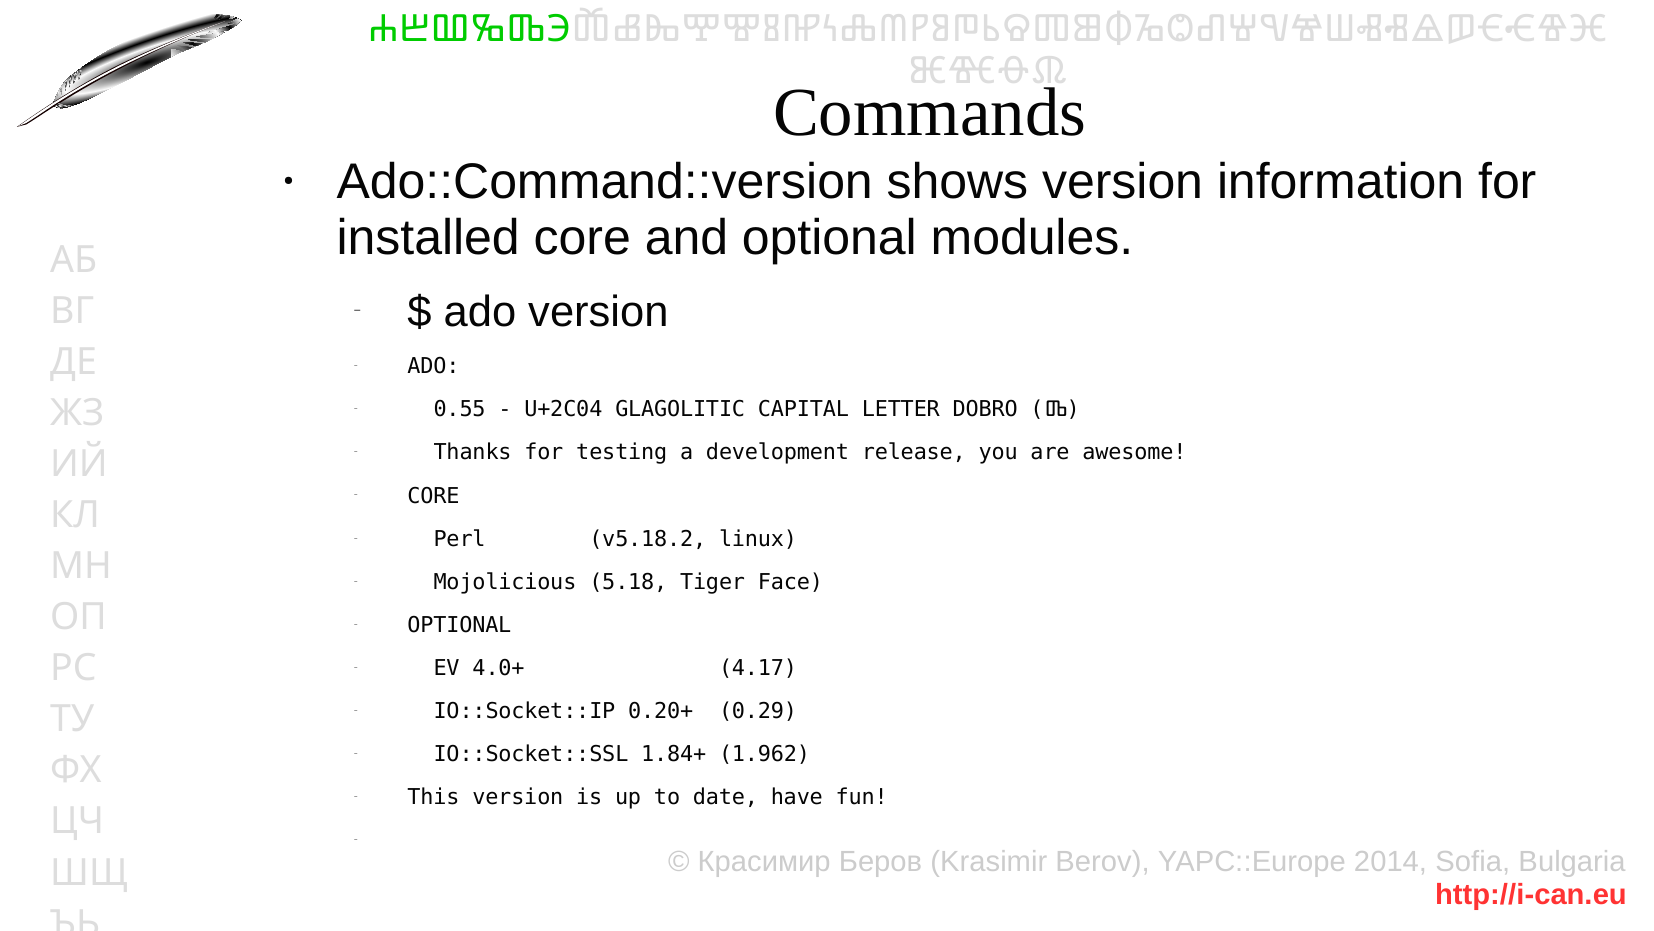

# Commands
Ado::Command::version shows version information for installed core and optional modules.
$ ado version
ADO:
 0.55 - U+2C04 GLAGOLITIC CAPITAL LETTER DOBRO (Ⰴ)
 Thanks for testing a development release, you are awesome!
CORE
 Perl (v5.18.2, linux)
 Mojolicious (5.18, Tiger Face)
OPTIONAL
 EV 4.0+ (4.17)
 IO::Socket::IP 0.20+ (0.29)
 IO::Socket::SSL 1.84+ (1.962)
This version is up to date, have fun!